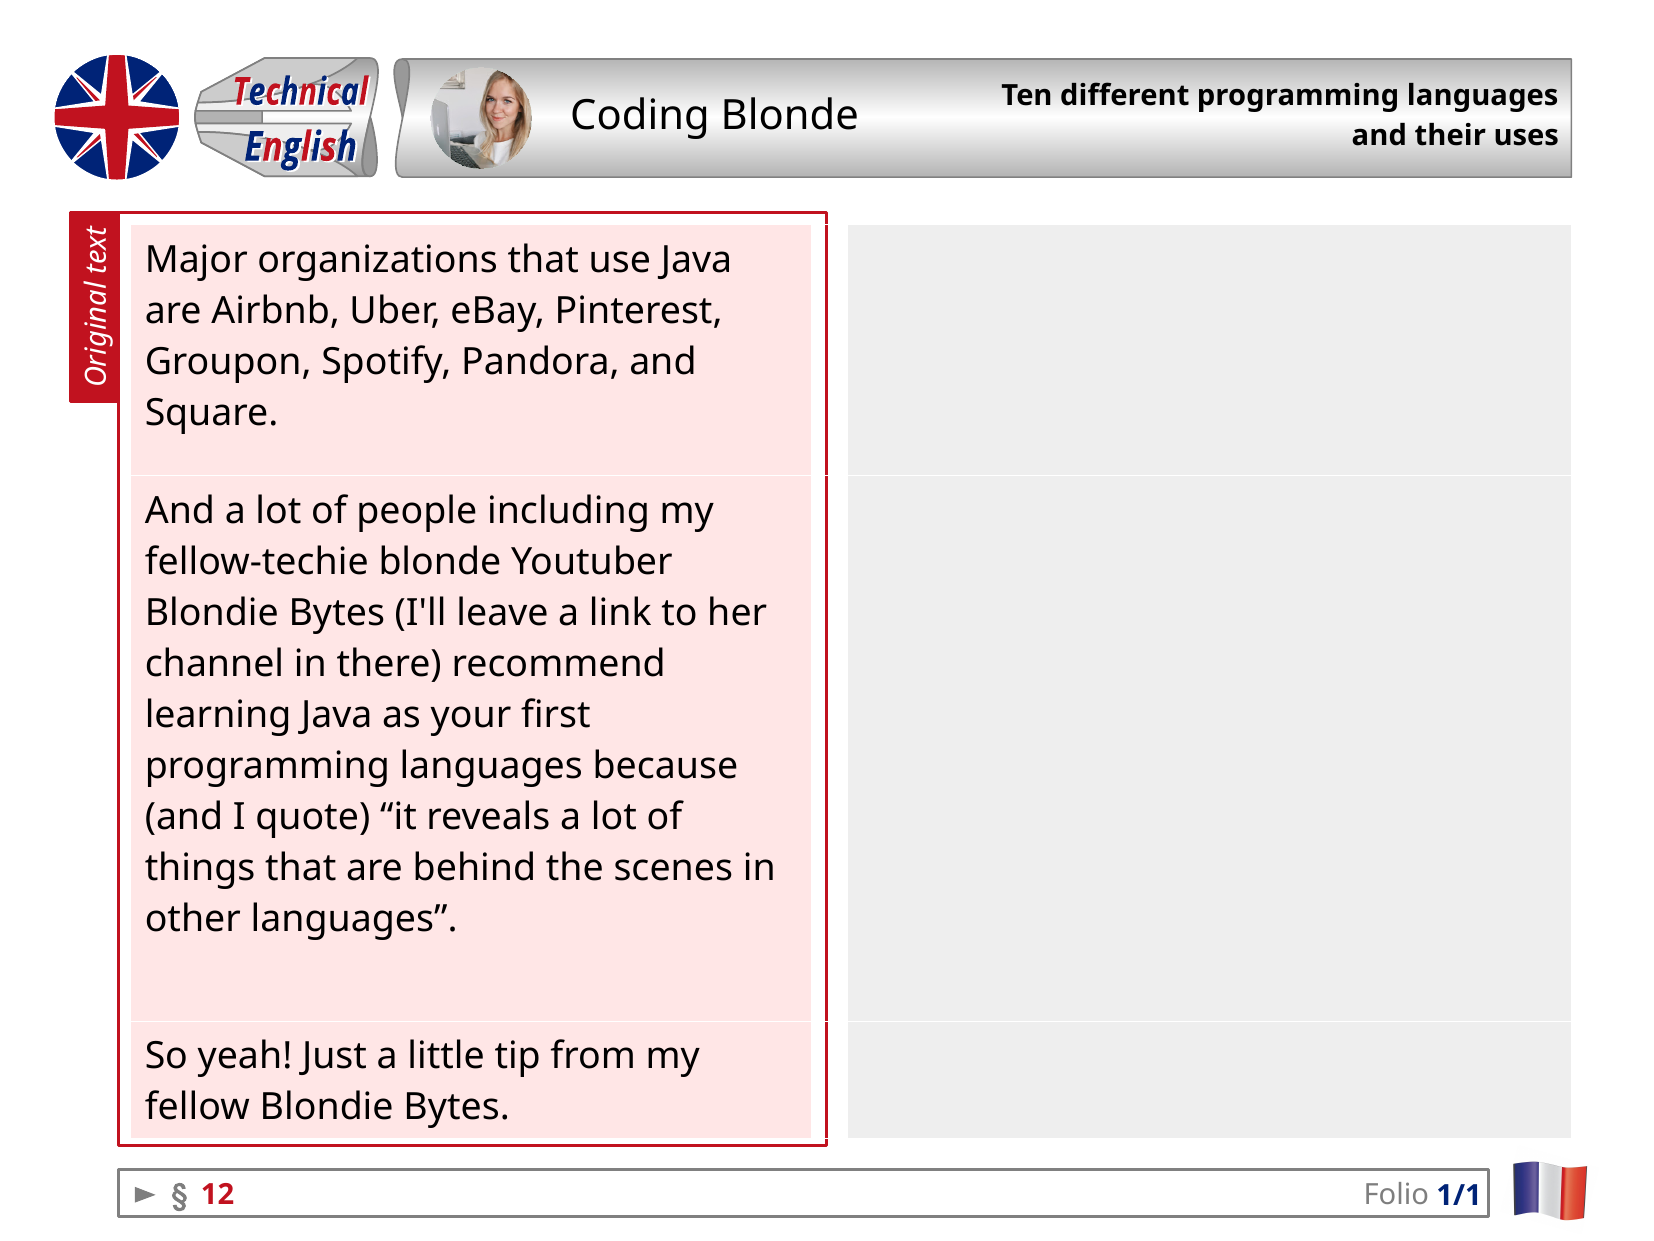

#
| Major organizations that use Java are Airbnb, Uber, eBay, Pinterest, Groupon, Spotify, Pandora, and Square. | | |
| --- | --- | --- |
| And a lot of people including my fellow-techie blonde Youtuber Blondie Bytes (I'll leave a link to her channel in there) recommend learning Java as your first programming languages because (and I quote) “it reveals a lot of things that are behind the scenes in other languages”. | | |
| So yeah! Just a little tip from my fellow Blondie Bytes. | | |
12
1/1